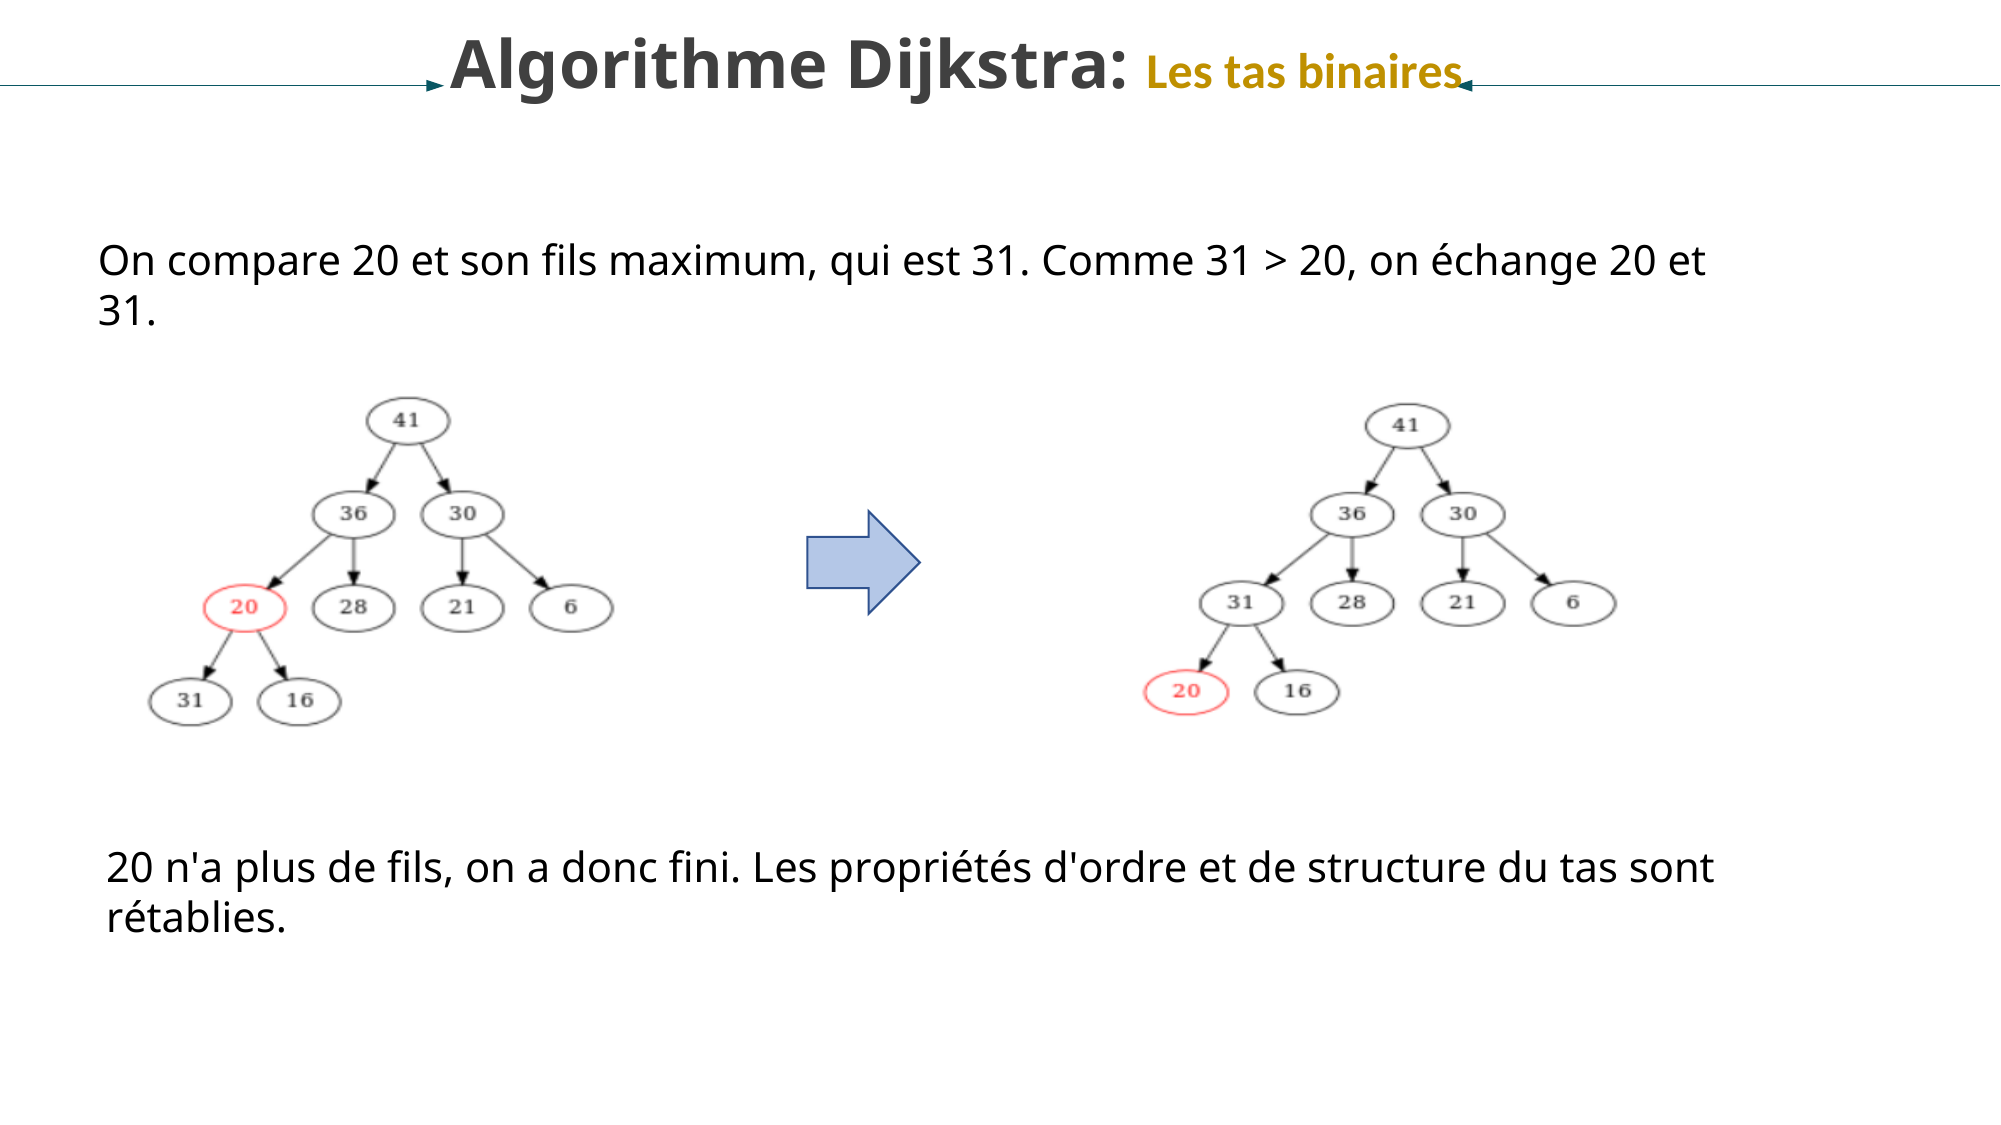

Algorithme Dijkstra: Les tas binaires
# Analyse du projet : diapositive 3
On compare 20 et son fils maximum, qui est 31. Comme 31 > 20, on échange 20 et 31.
20 n'a plus de fils, on a donc fini. Les propriétés d'ordre et de structure du tas sont rétablies.